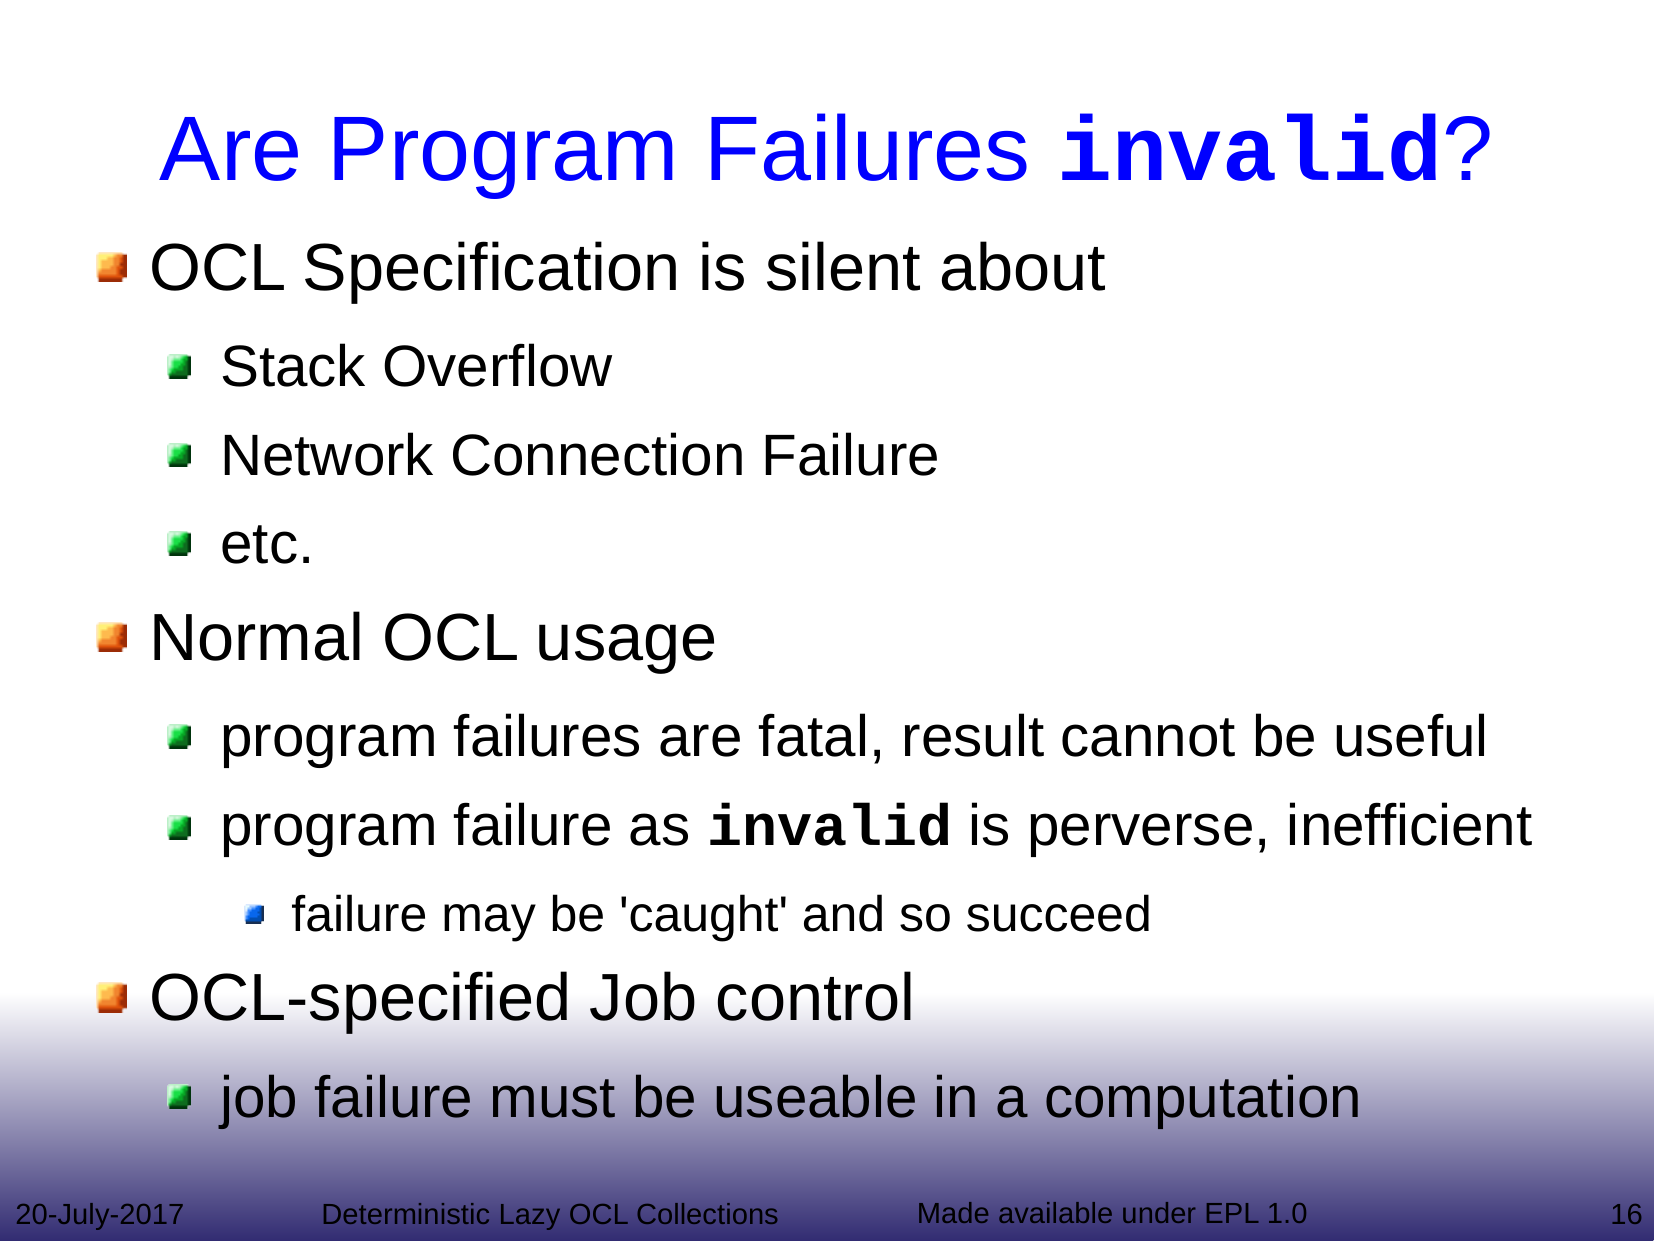

# Are Program Failures invalid?
OCL Specification is silent about
Stack Overflow
Network Connection Failure
etc.
Normal OCL usage
program failures are fatal, result cannot be useful
program failure as invalid is perverse, inefficient
failure may be 'caught' and so succeed
OCL-specified Job control
job failure must be useable in a computation
20-July-2017
Deterministic Lazy OCL Collections
16